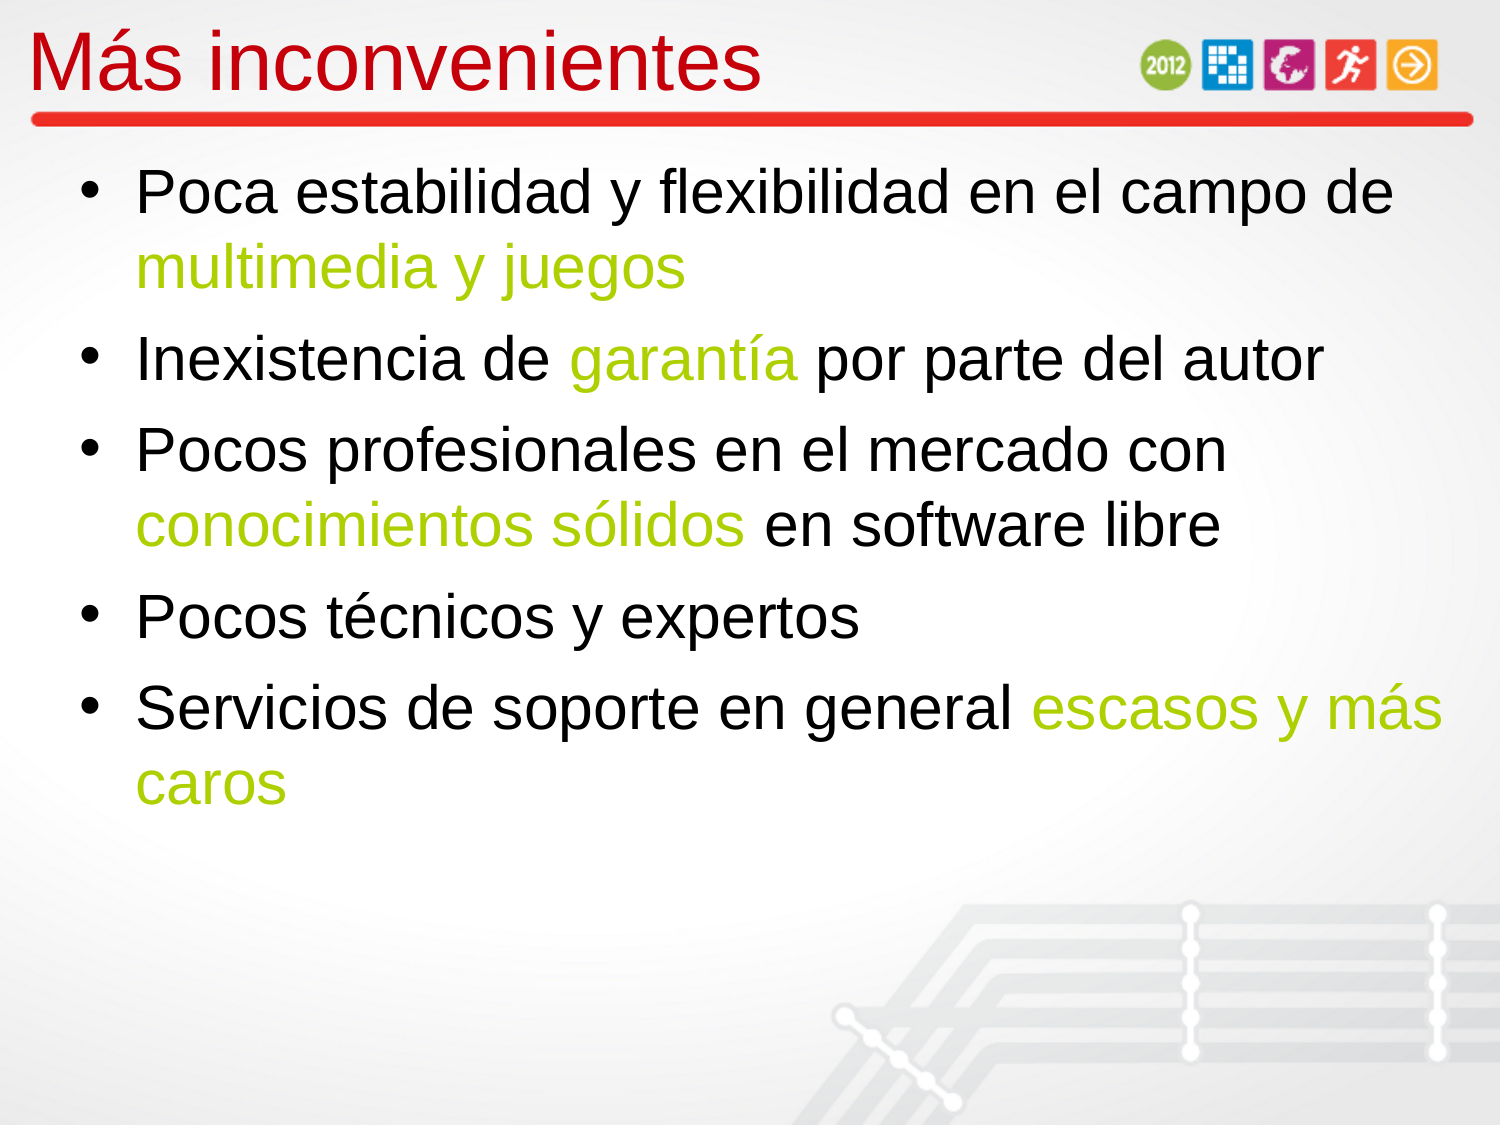

# Más inconvenientes
Poca estabilidad y flexibilidad en el campo de multimedia y juegos
Inexistencia de garantía por parte del autor
Pocos profesionales en el mercado con conocimientos sólidos en software libre
Pocos técnicos y expertos
Servicios de soporte en general escasos y más caros